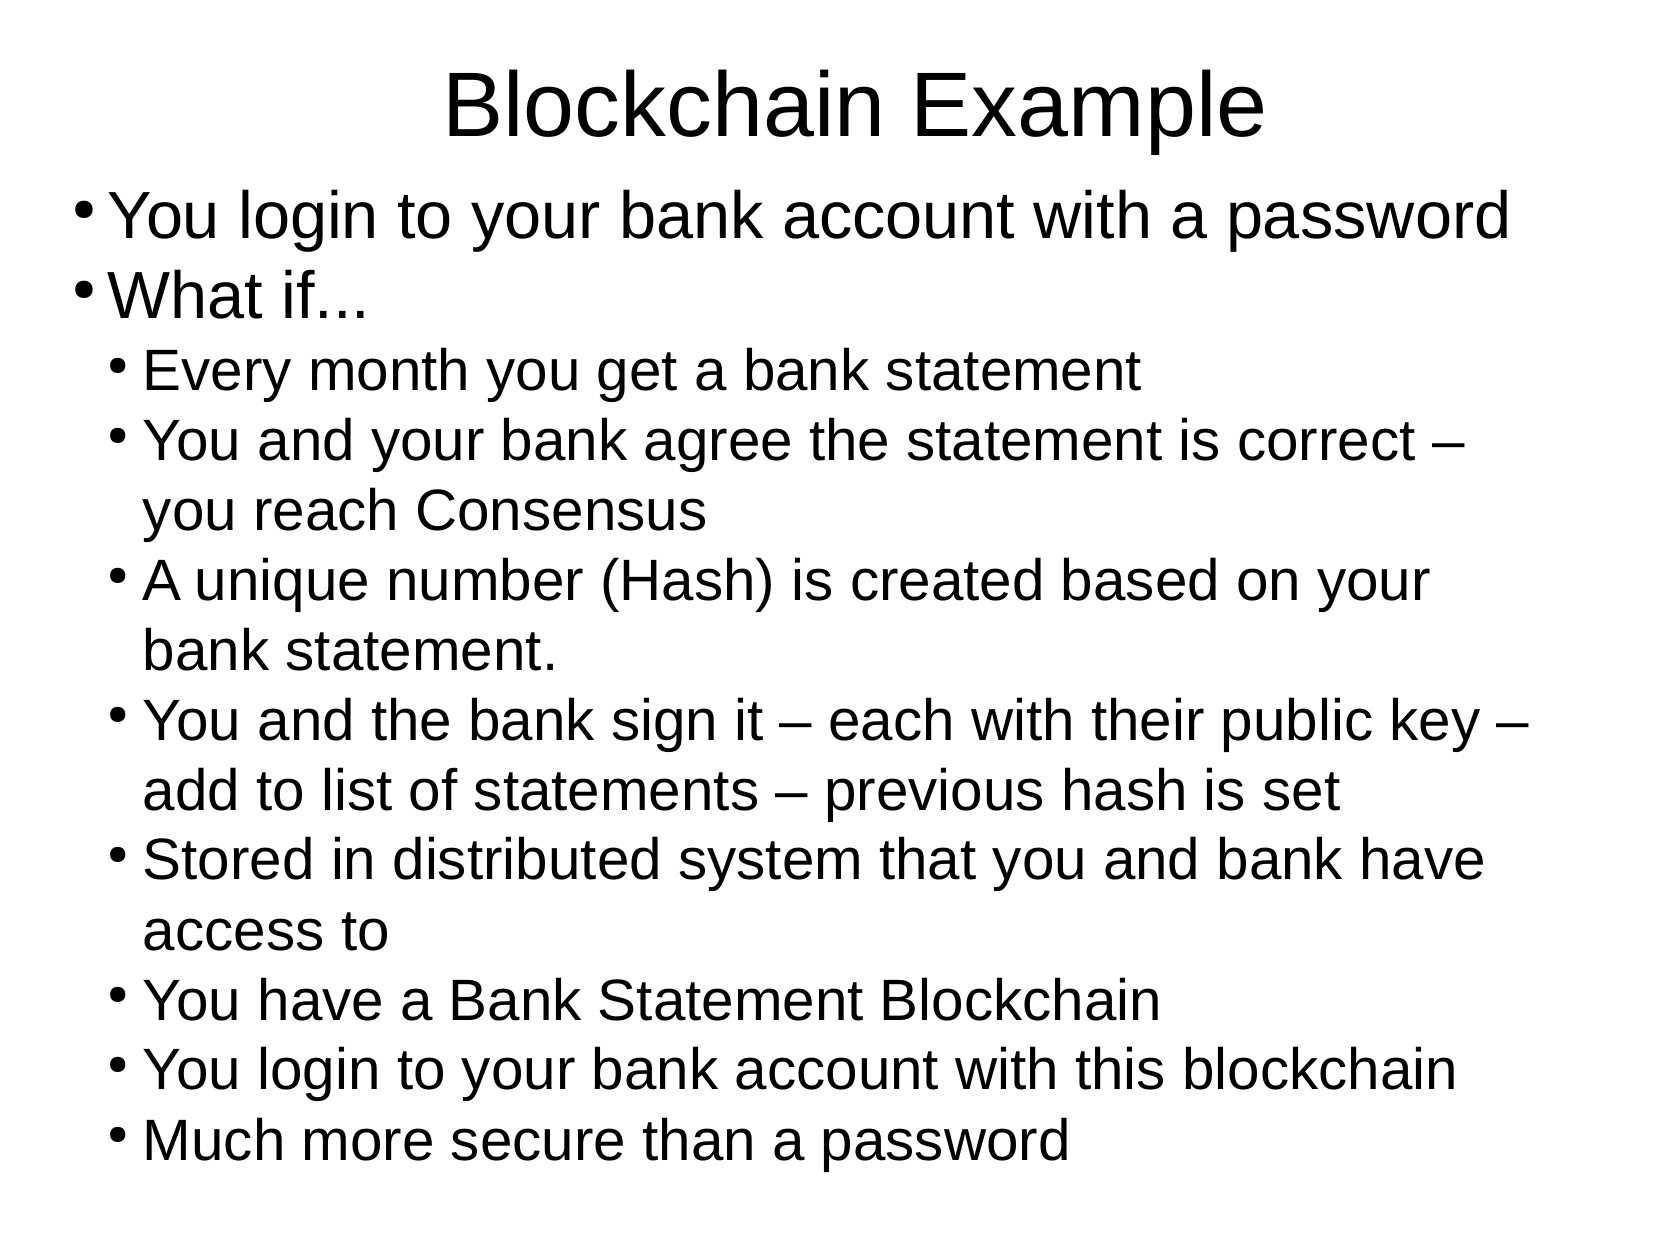

Blockchain Example
You login to your bank account with a password
What if...
Every month you get a bank statement
You and your bank agree the statement is correct – you reach Consensus
A unique number (Hash) is created based on your bank statement.
You and the bank sign it – each with their public key – add to list of statements – previous hash is set
Stored in distributed system that you and bank have access to
You have a Bank Statement Blockchain
You login to your bank account with this blockchain
Much more secure than a password